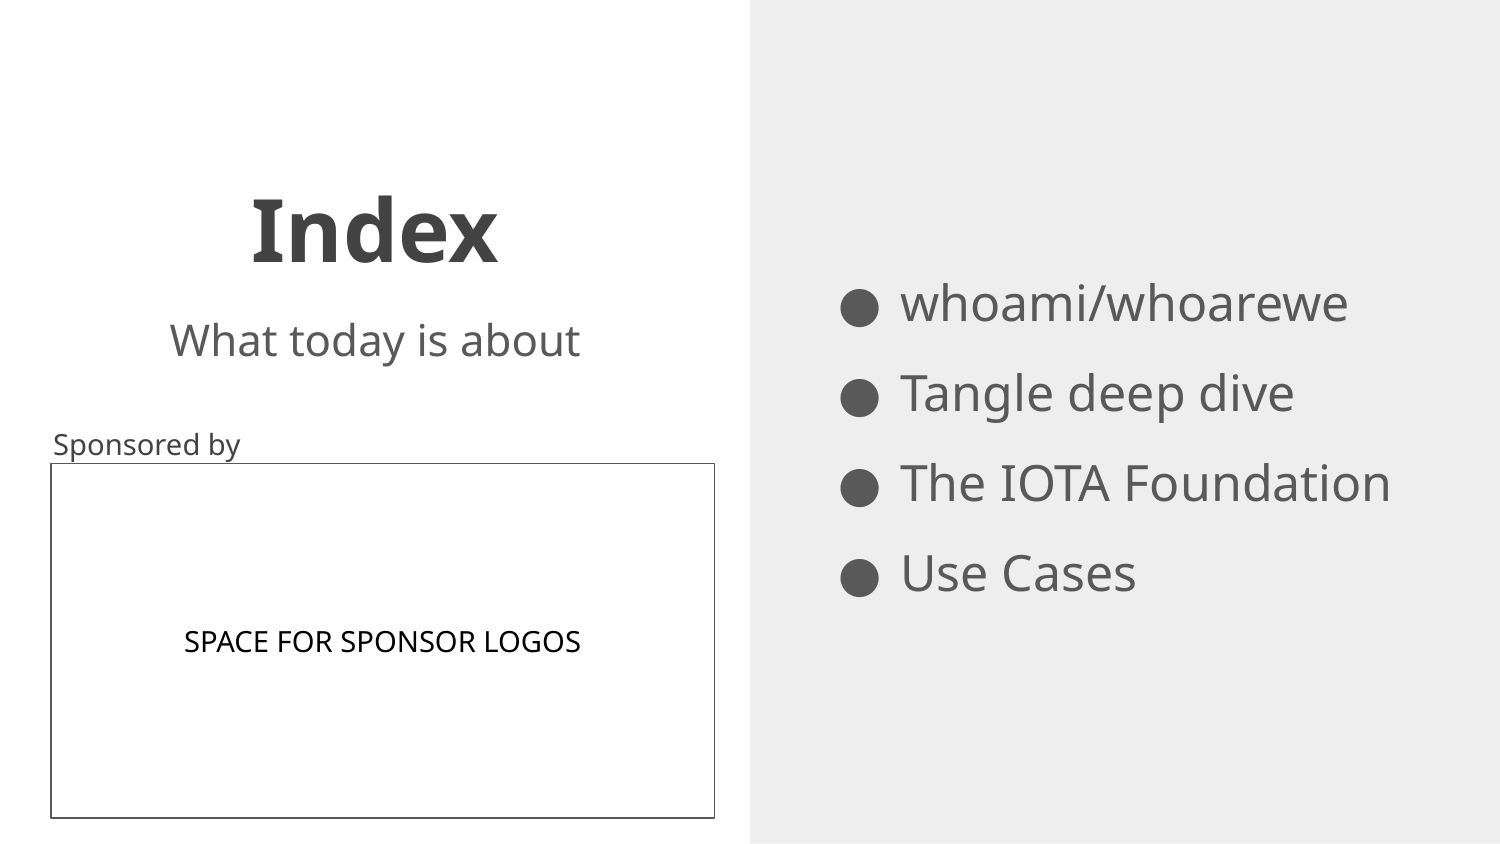

# Index
whoami/whoarewe
Tangle deep dive
The IOTA Foundation
Use Cases
What today is about